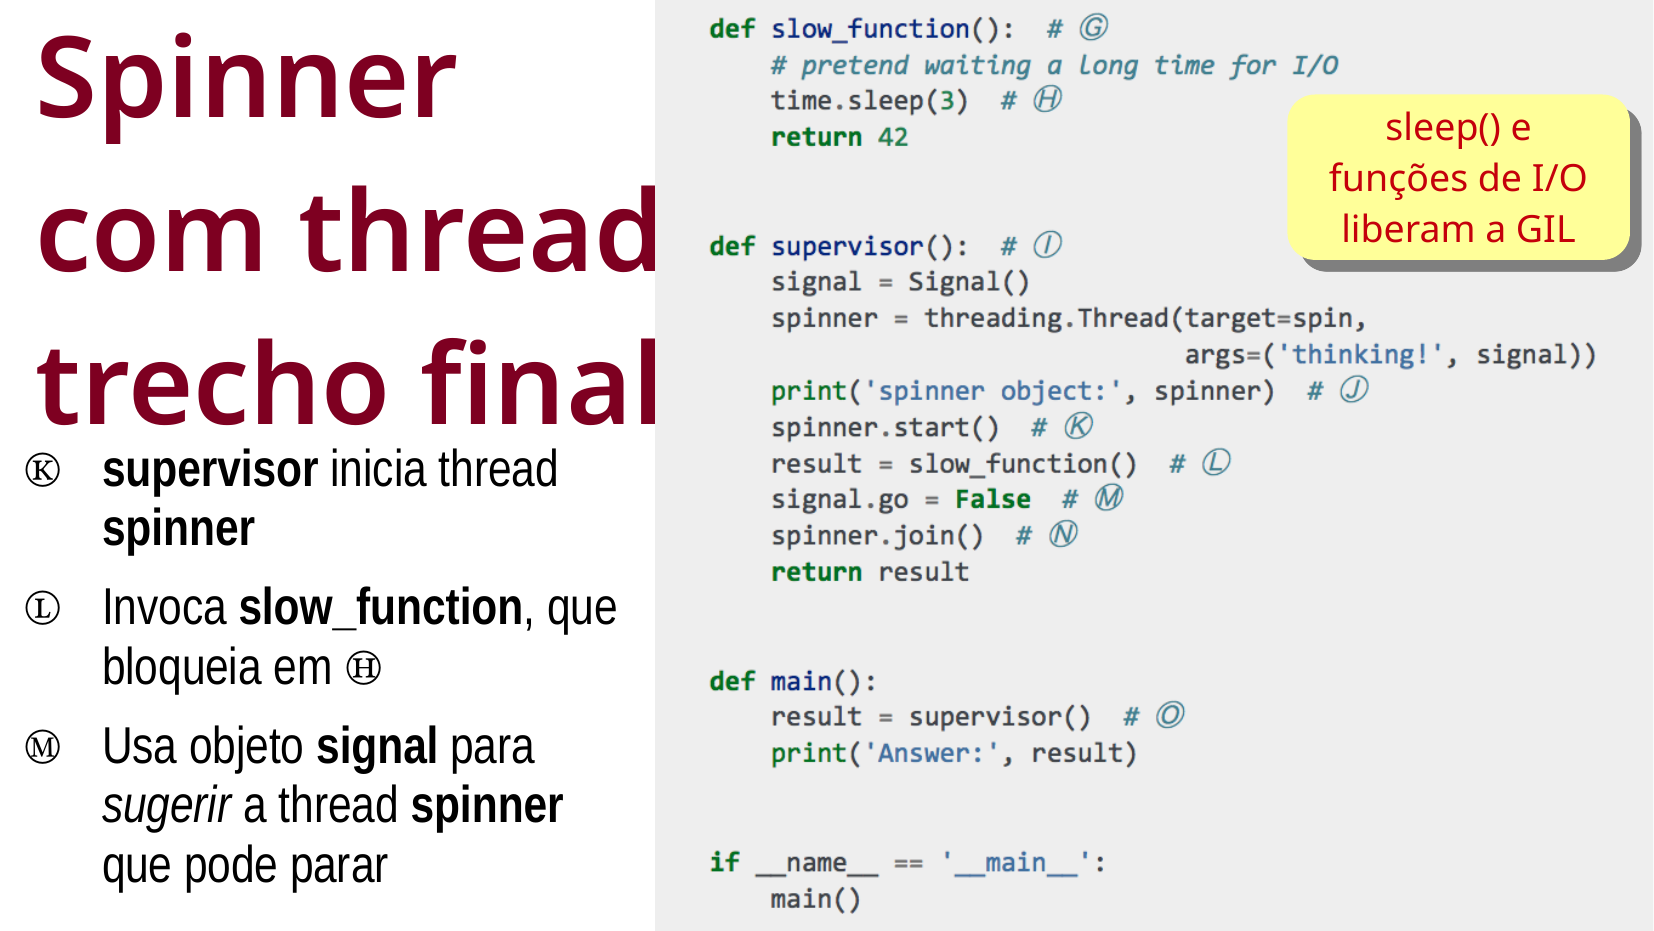

# Spinner com thread: trecho final
sleep() e
funções de I/O
liberam a GIL
Ⓚ	supervisor inicia thread spinner
Ⓛ	Invoca slow_function, que bloqueia em Ⓗ
Ⓜ	Usa objeto signal para sugerir a thread spinner que pode parar